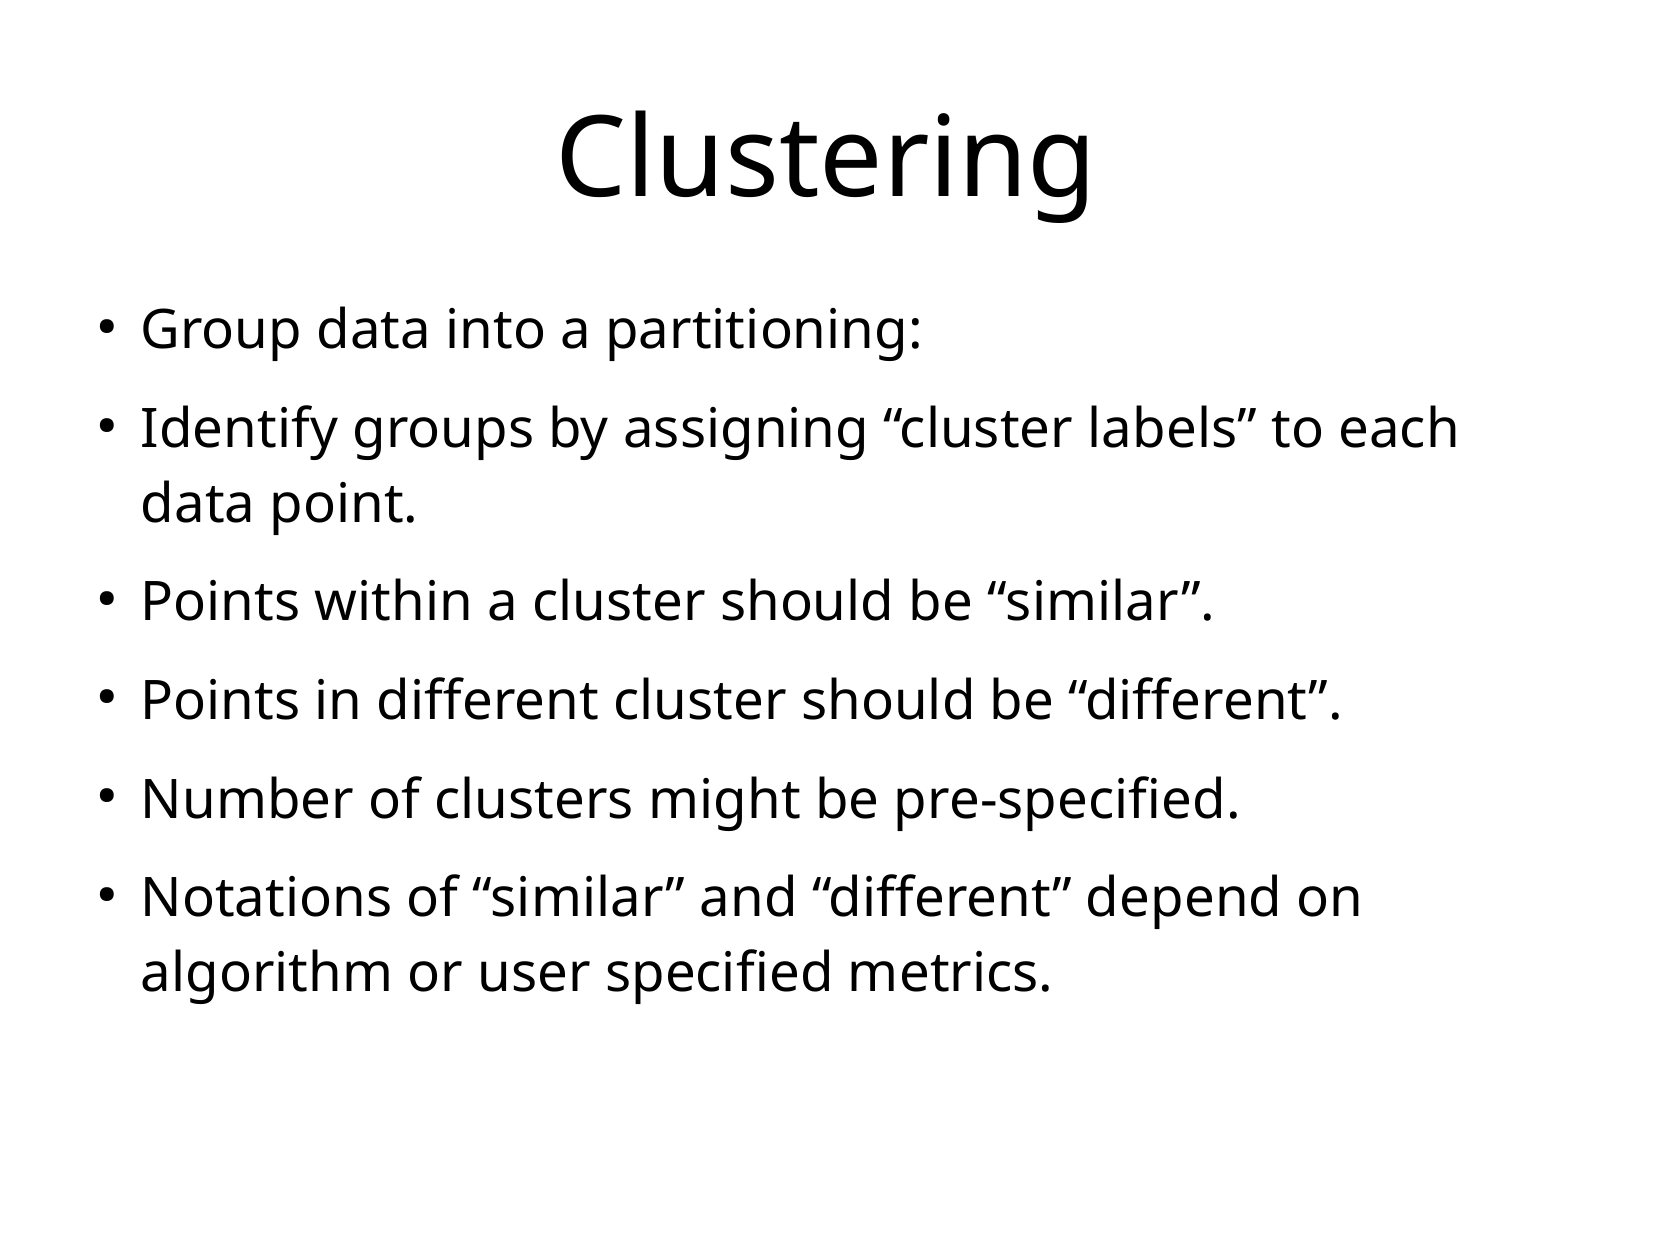

# Clustering
Group data into a partitioning:
Identify groups by assigning “cluster labels” to each data point.
Points within a cluster should be “similar”.
Points in different cluster should be “different”.
Number of clusters might be pre-specified.
Notations of “similar” and “different” depend on algorithm or user specified metrics.